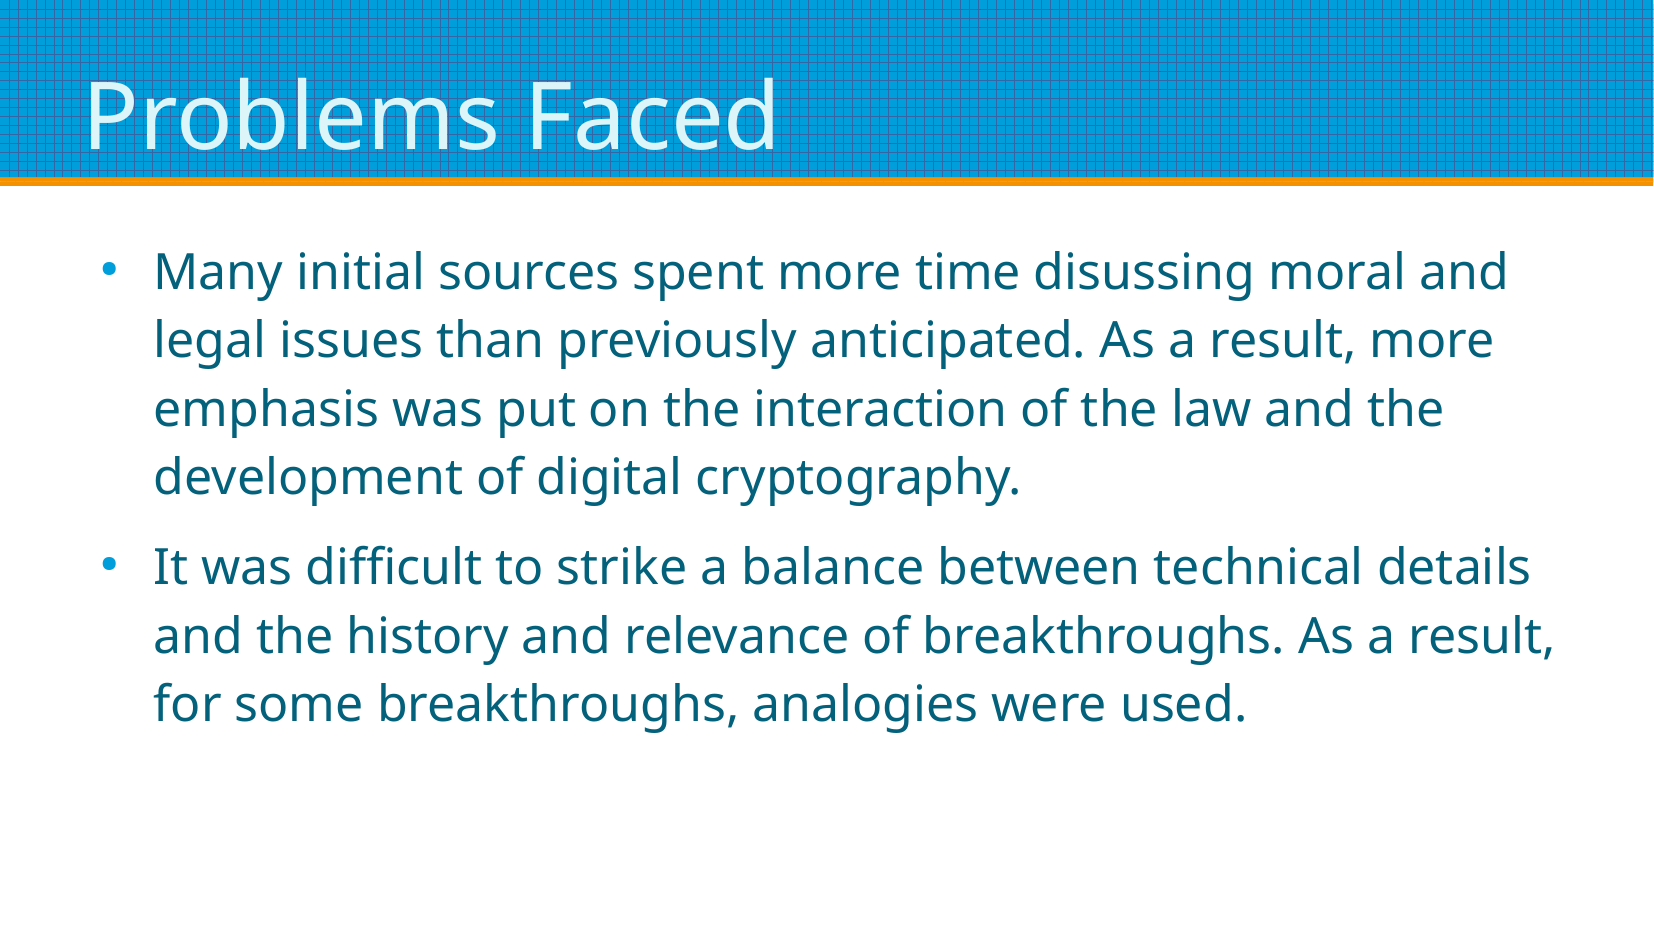

# Problems Faced
Many initial sources spent more time disussing moral and legal issues than previously anticipated. As a result, more emphasis was put on the interaction of the law and the development of digital cryptography.
It was difficult to strike a balance between technical details and the history and relevance of breakthroughs. As a result, for some breakthroughs, analogies were used.